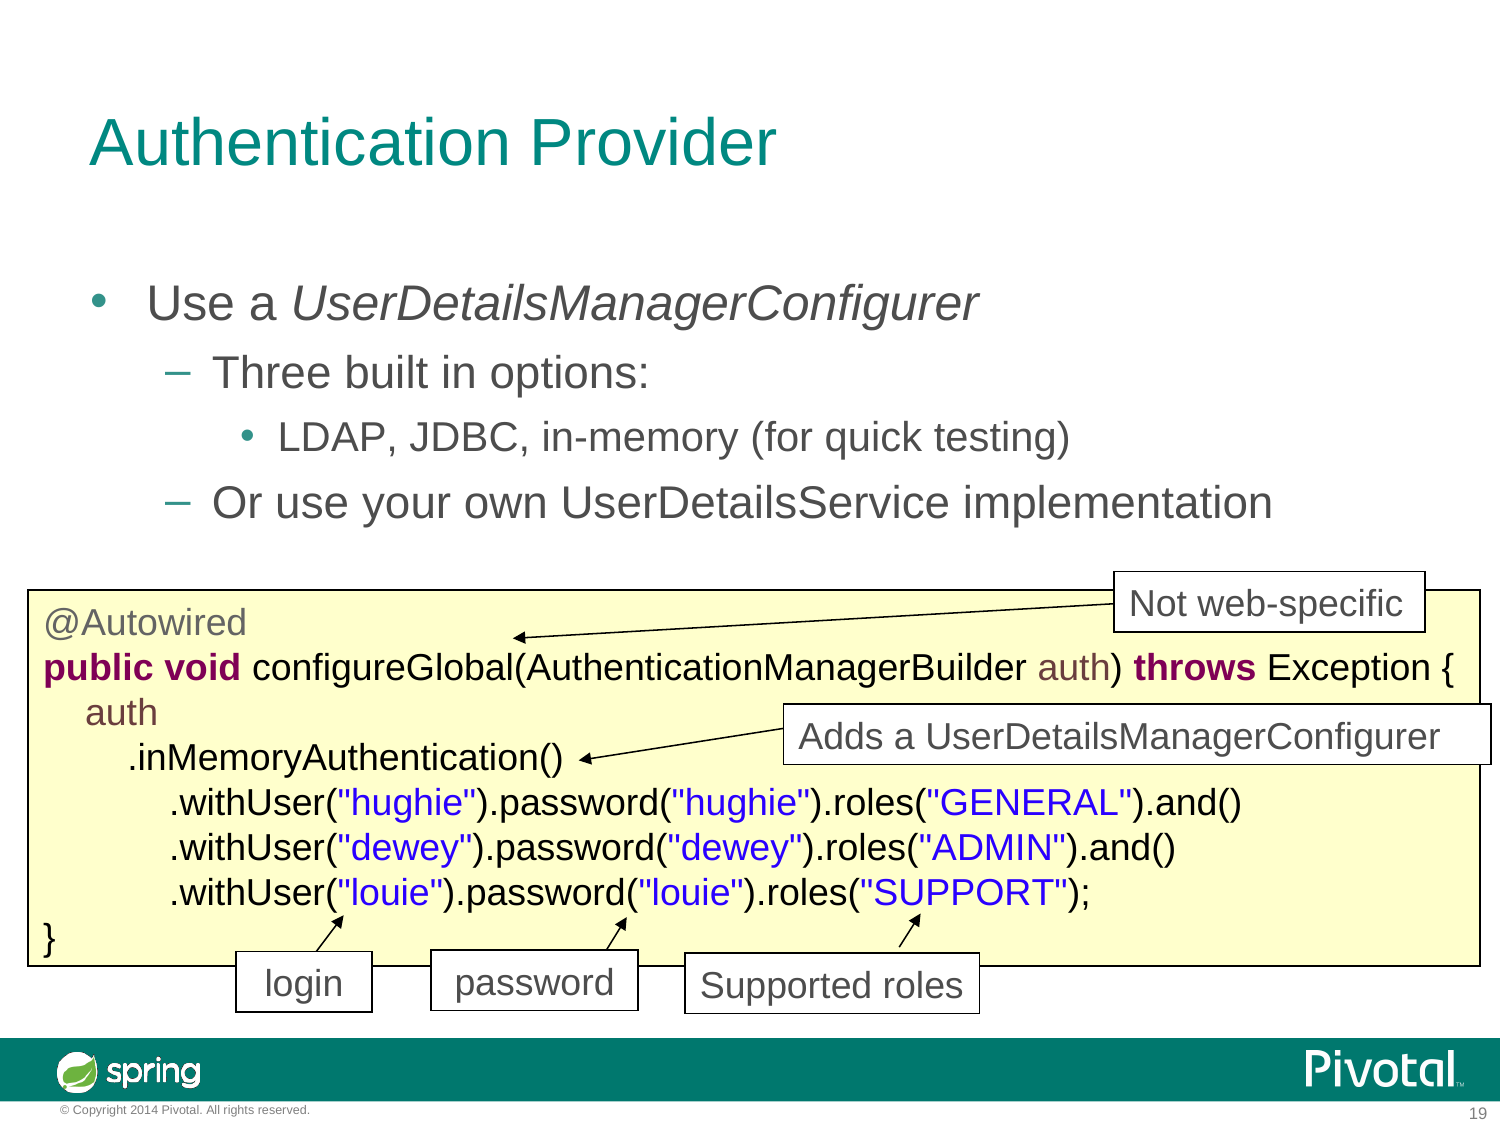

# Authentication Provider
Use a UserDetailsManagerConfigurer
Three built in options:
LDAP, JDBC, in-memory (for quick testing)
Or use your own UserDetailsService implementation
Not web-specific
@Autowired
public void configureGlobal(AuthenticationManagerBuilder auth) throws Exception {
 auth
 .inMemoryAuthentication()
 .withUser("hughie").password("hughie").roles("GENERAL").and()
 .withUser("dewey").password("dewey").roles("ADMIN").and()
 .withUser("louie").password("louie").roles("SUPPORT");
}
Adds a UserDetailsManagerConfigurer
password
login
Supported roles